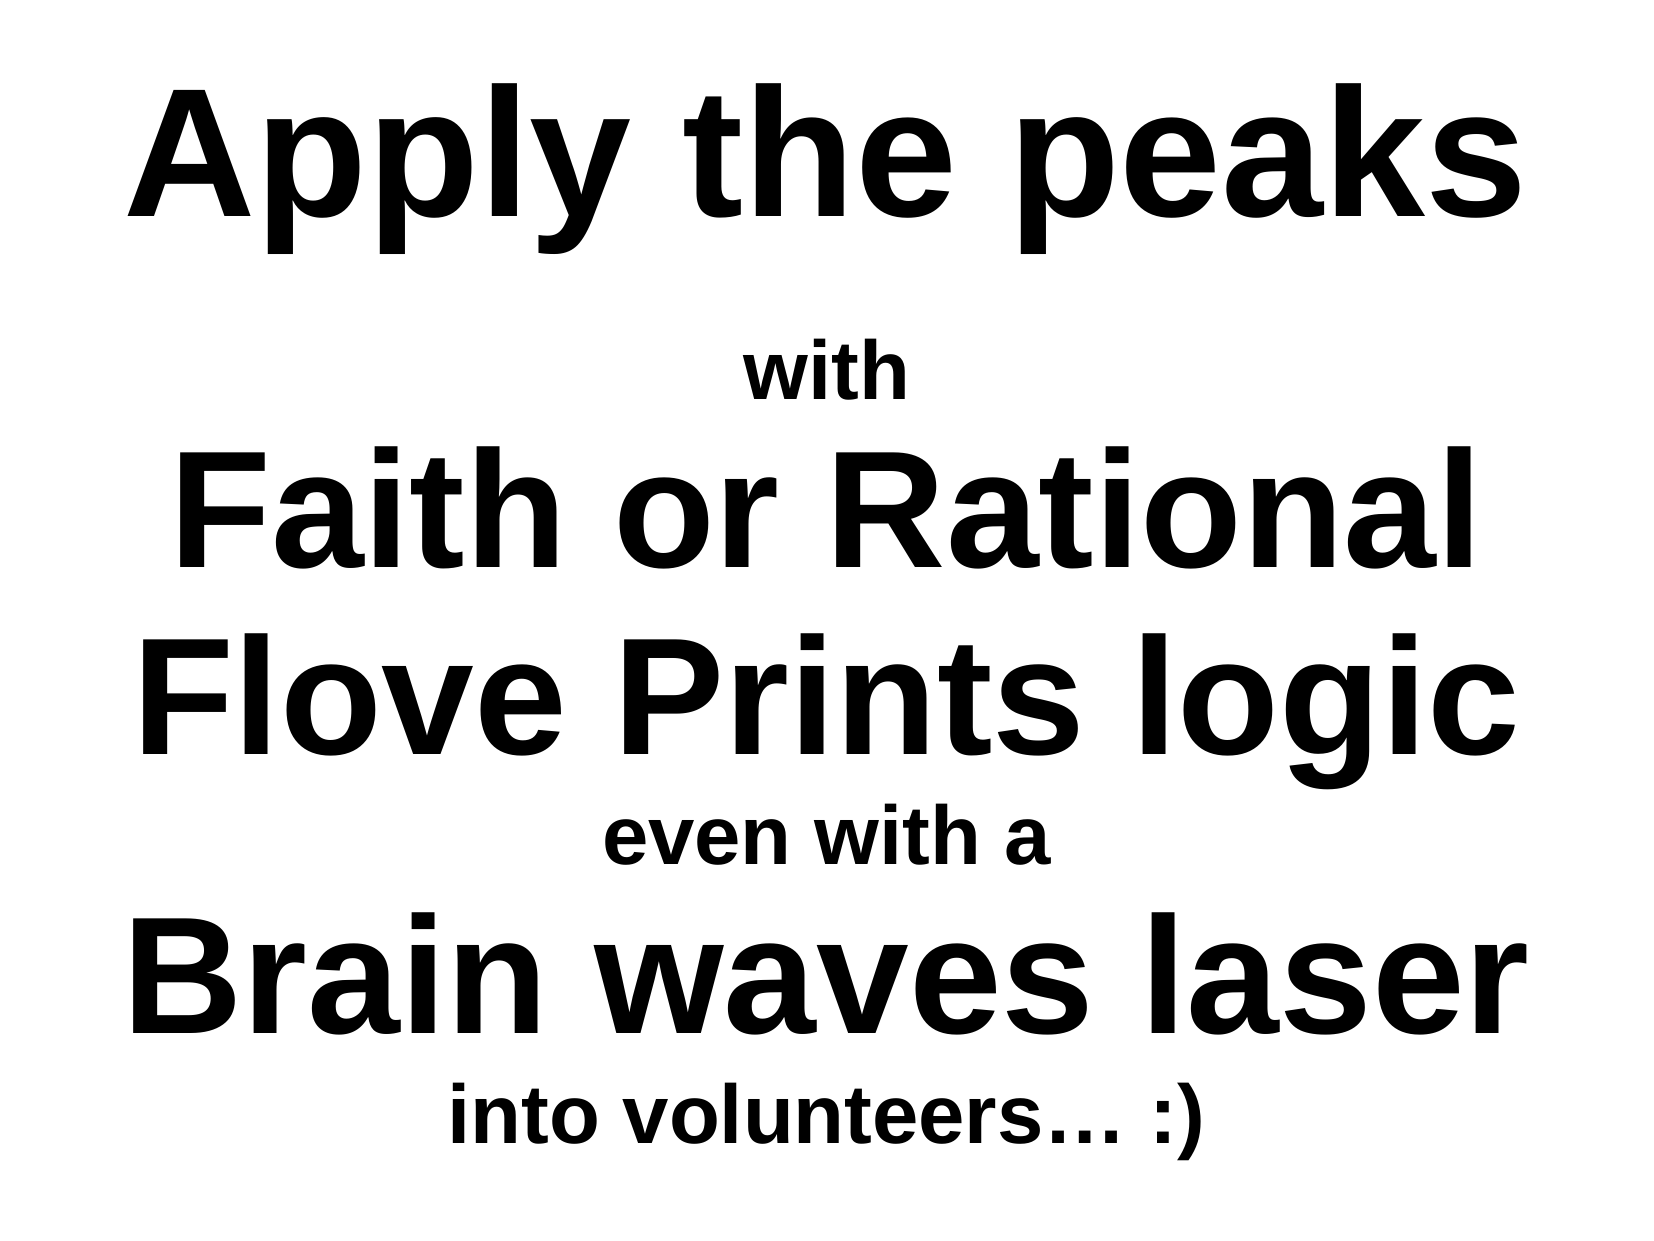

with
Faith or Rational
Flove Prints logic
even with a
Brain waves laser
into volunteers… :)
# Apply the peaks